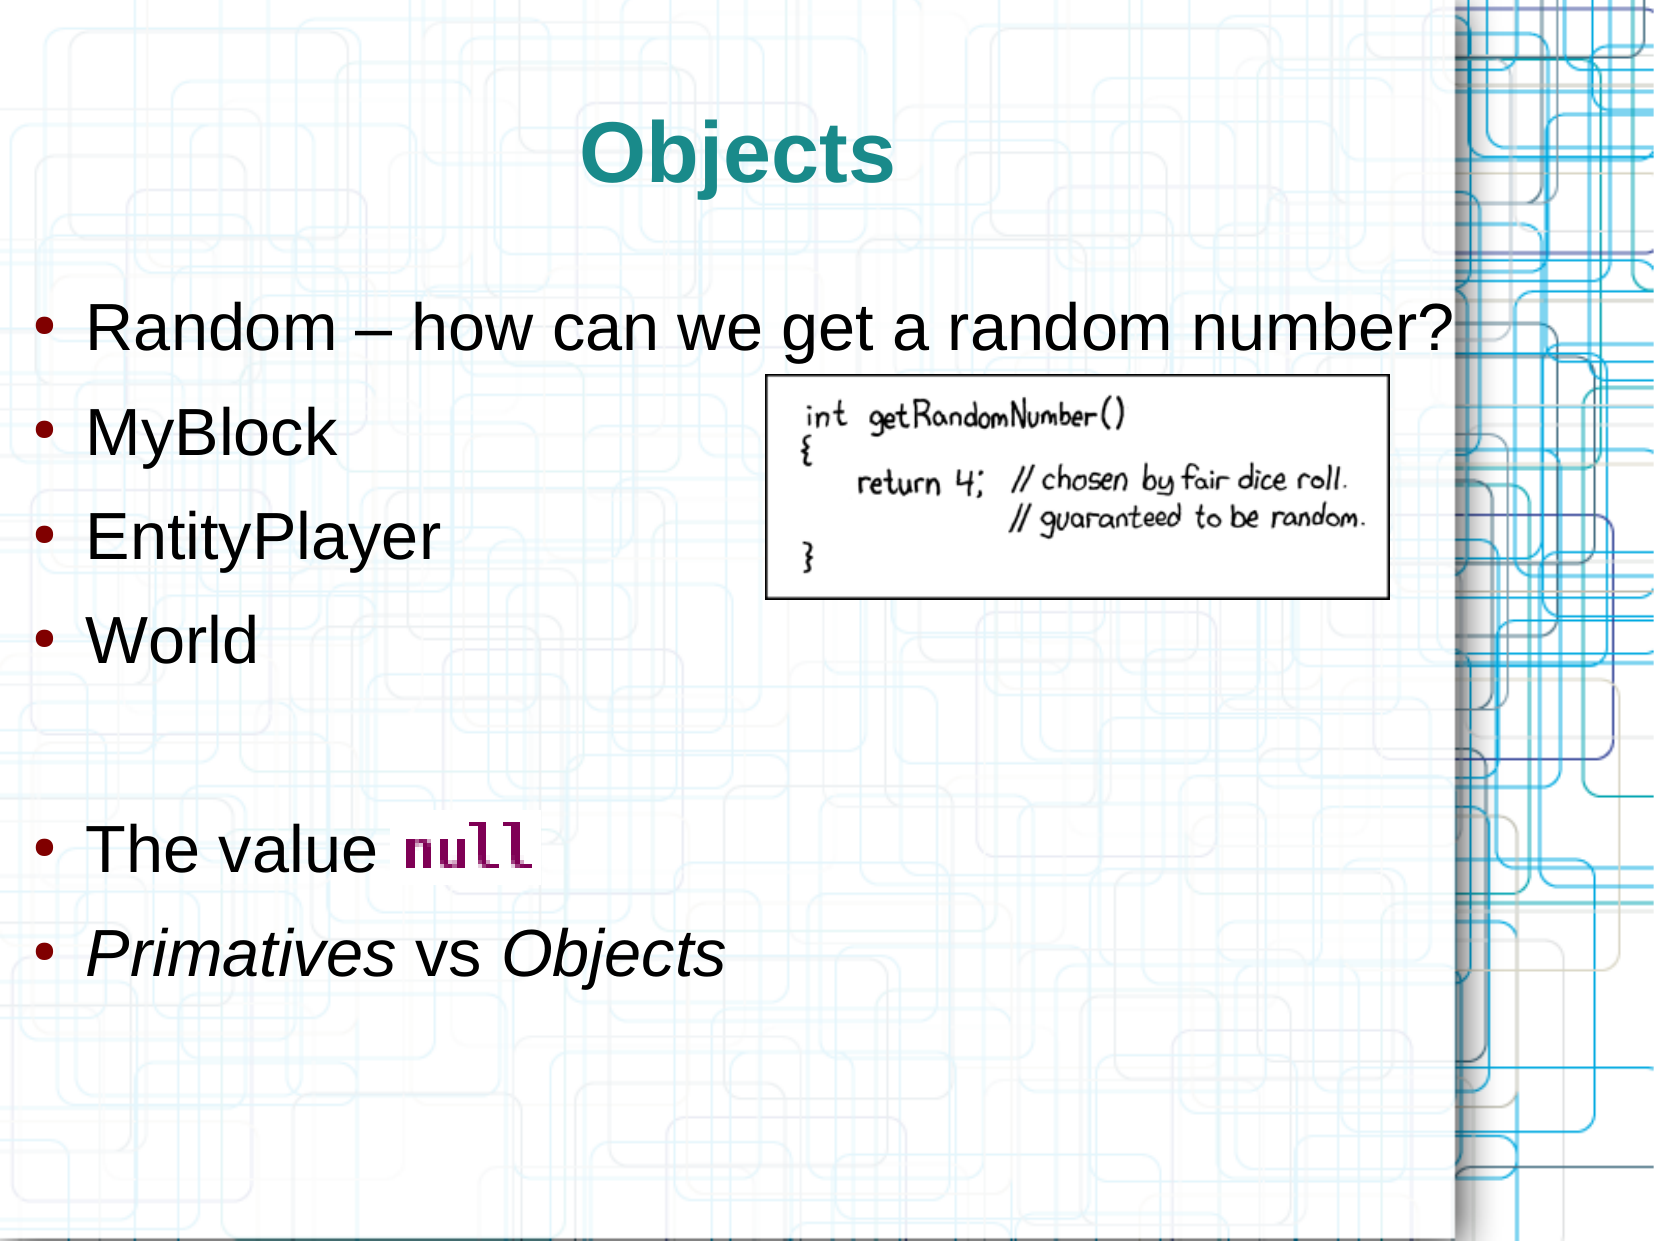

# Objects
Random – how can we get a random number?
MyBlock
EntityPlayer
World
The value
Primatives vs Objects